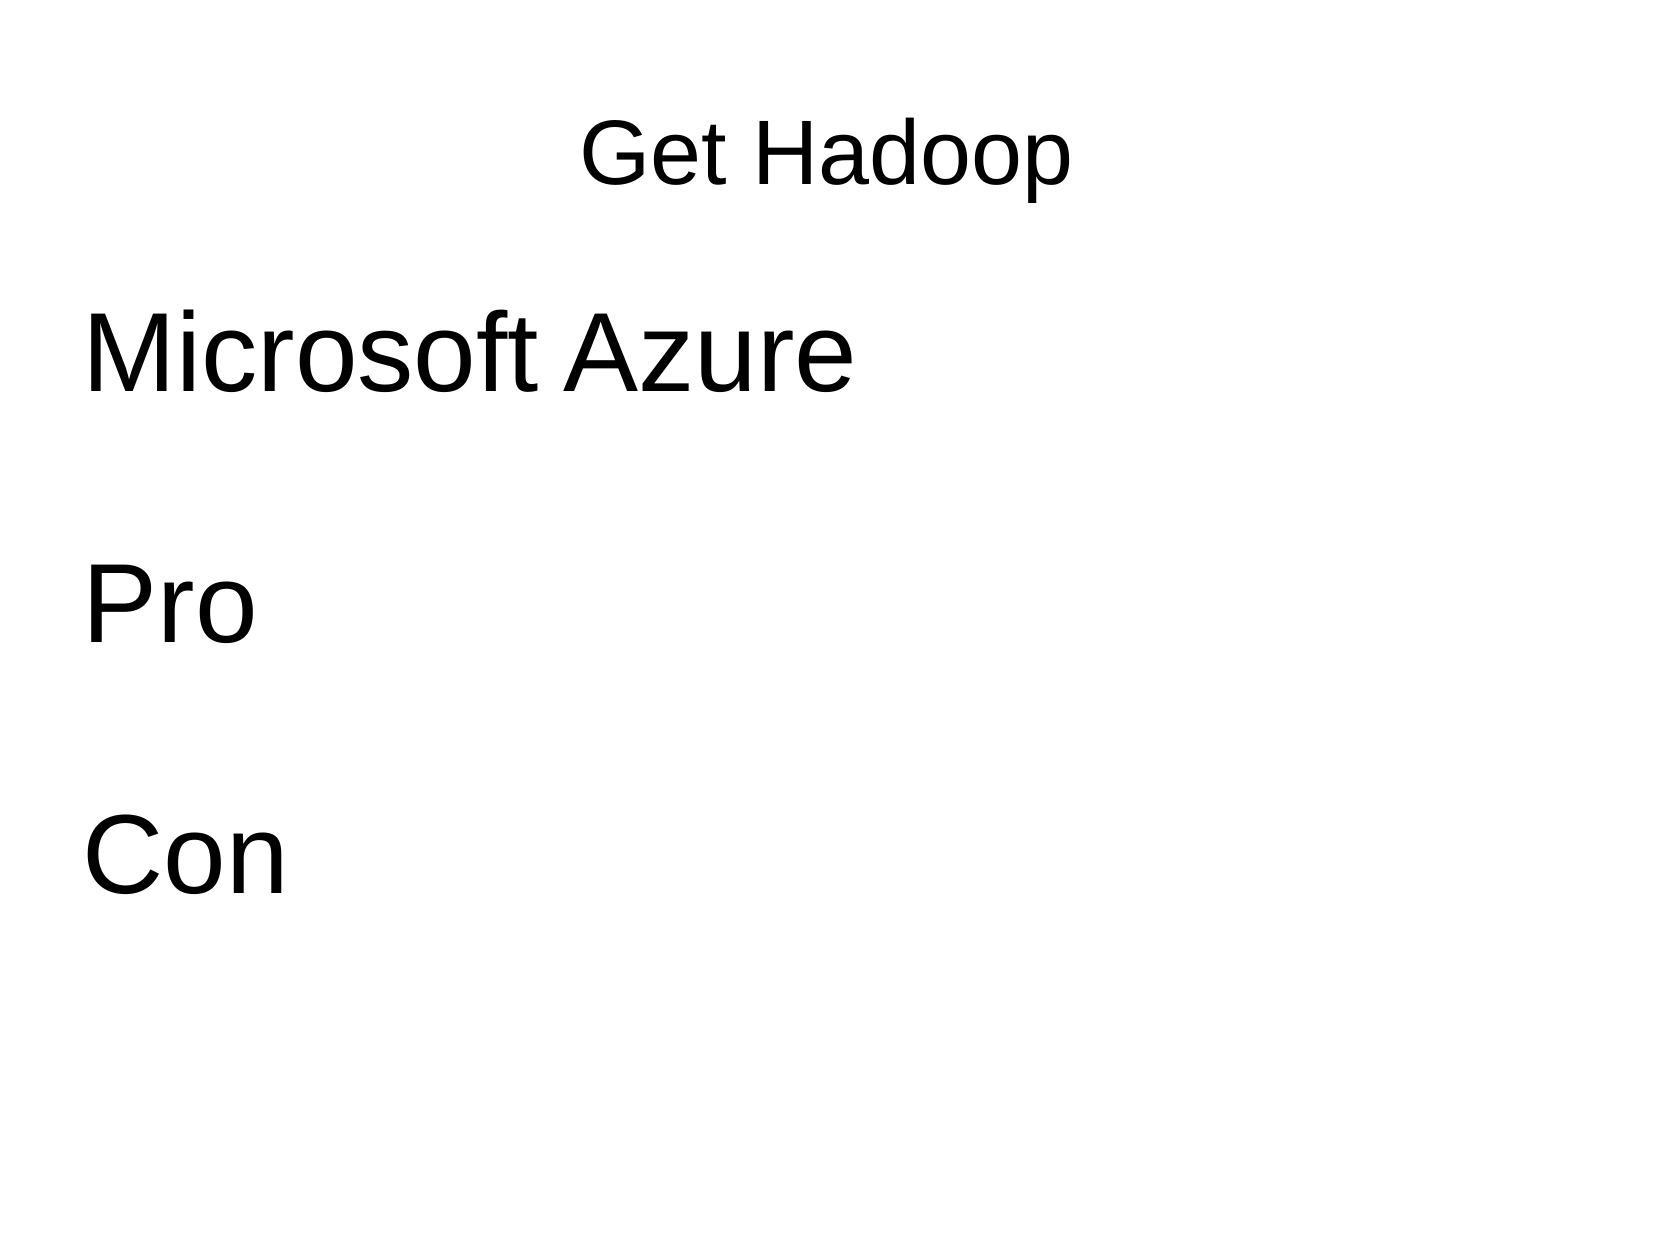

# Get Hadoop
Microsoft Azure
Pro
Con